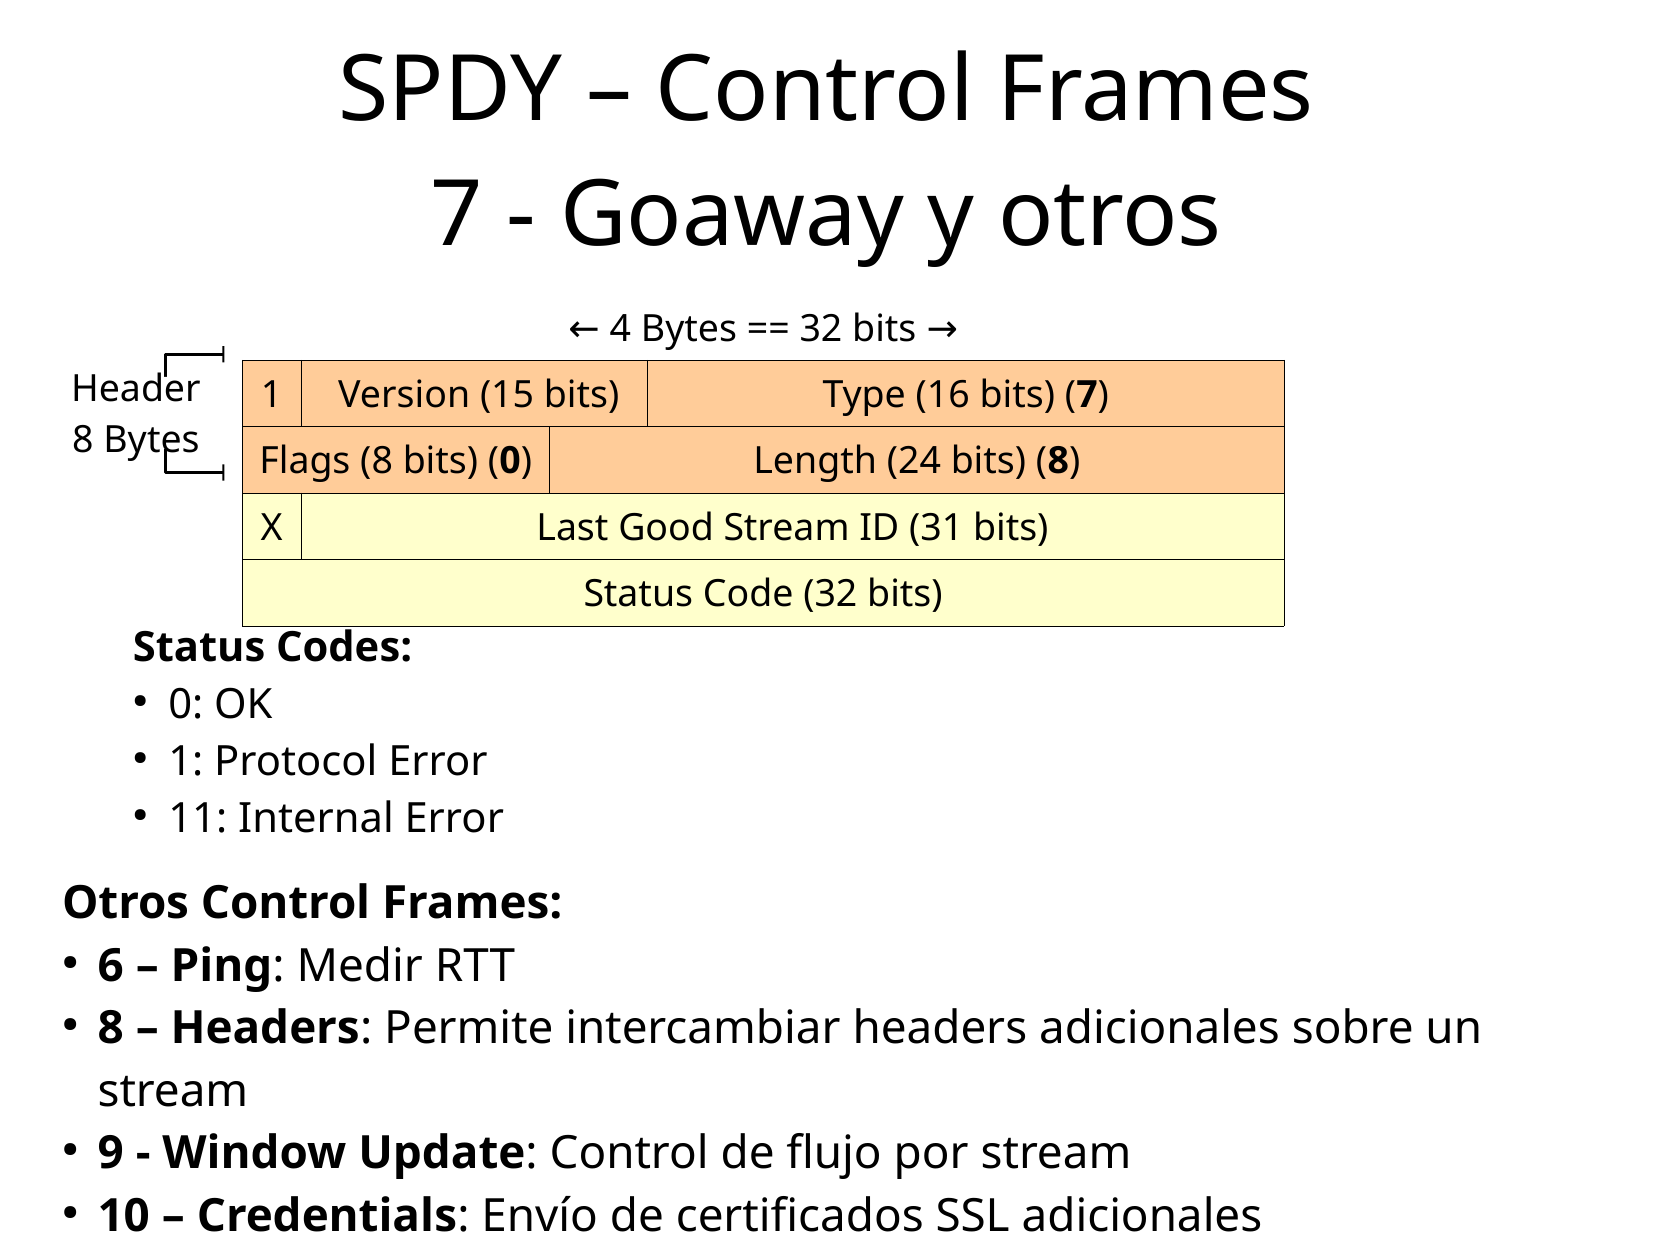

# SPDY – Control Frames 7 - Goaway y otros
| ← 4 Bytes == 32 bits → | | | |
| --- | --- | --- | --- |
| 1 | Version (15 bits) | | Type (16 bits) (7) |
| Flags (8 bits) (0) | | Length (24 bits) (8) | |
| X | Last Good Stream ID (31 bits) | | |
| Status Code (32 bits) | | | |
Header
8 Bytes
Status Codes:
0: OK
1: Protocol Error
11: Internal Error
Otros Control Frames:
6 – Ping: Medir RTT
8 – Headers: Permite intercambiar headers adicionales sobre un stream
9 - Window Update: Control de flujo por stream
10 – Credentials: Envío de certificados SSL adicionales